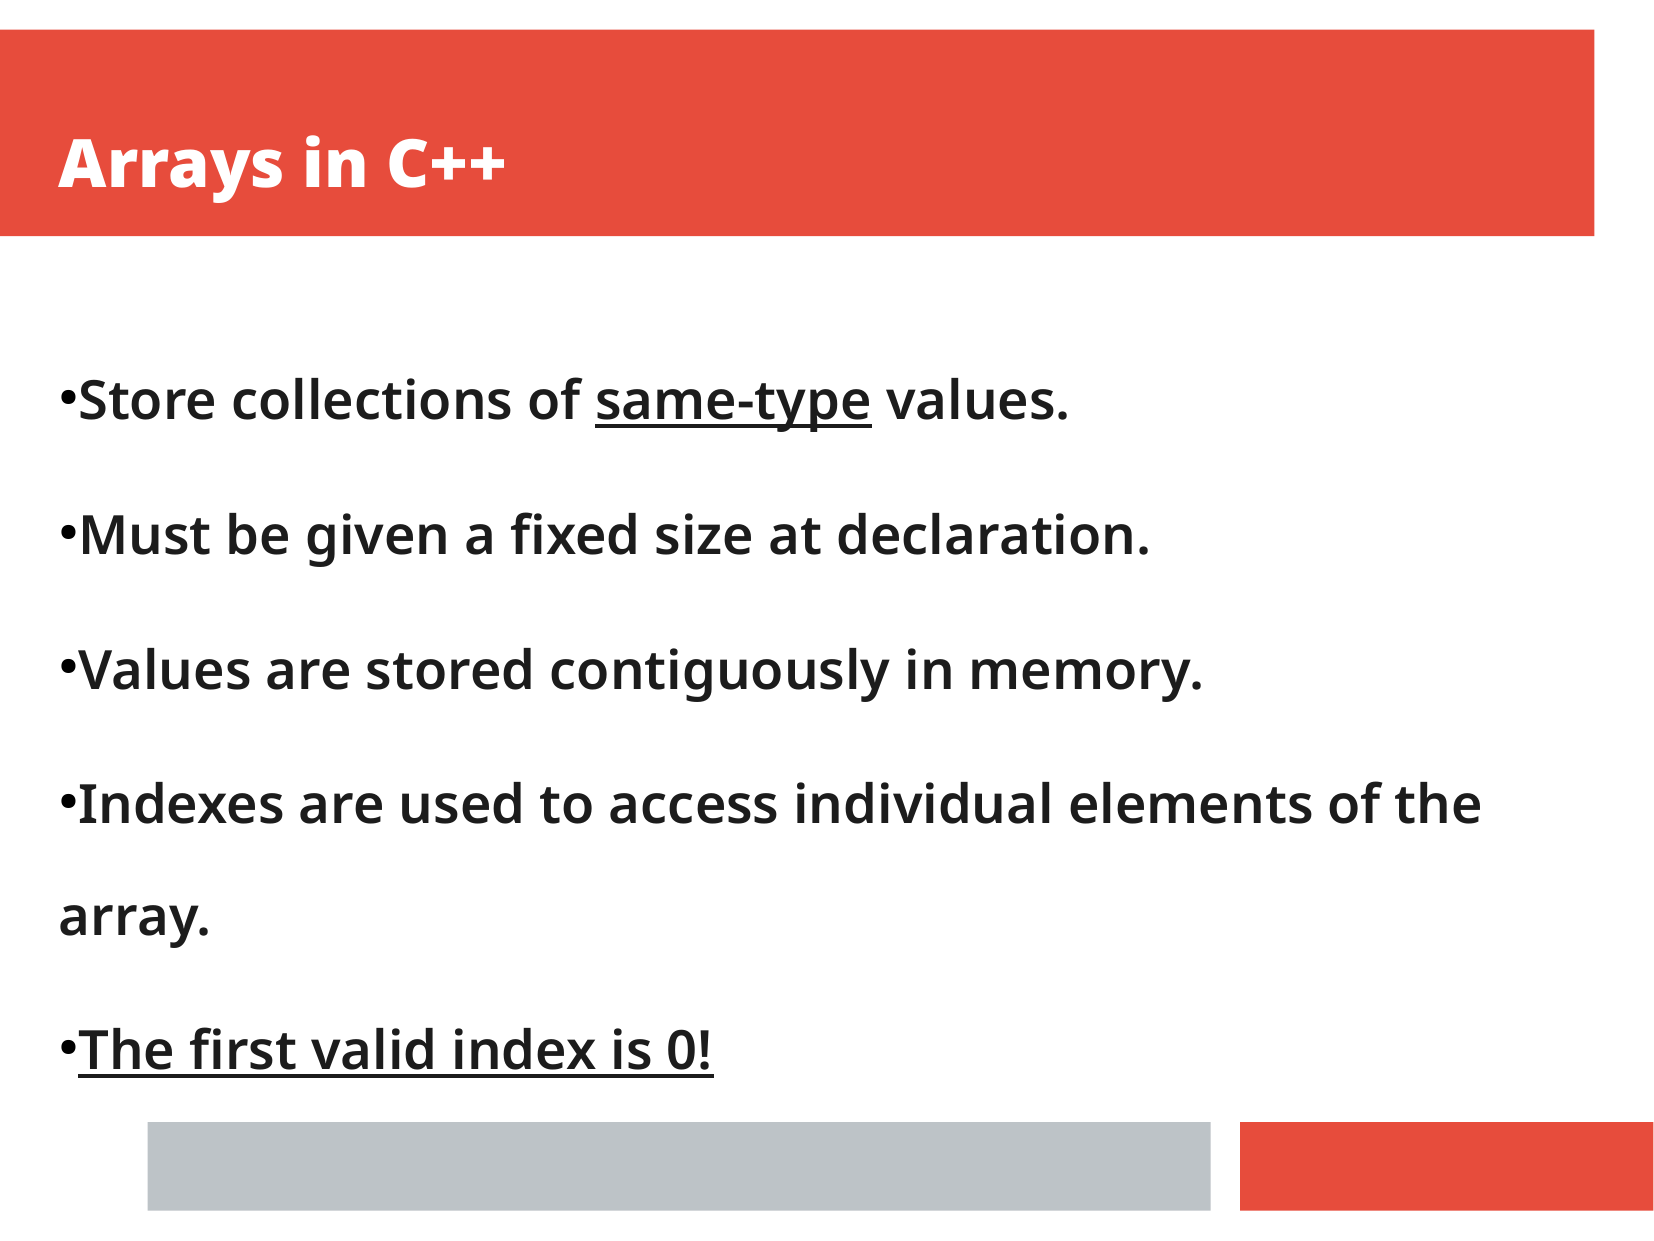

# Arrays in C++
Store collections of same-type values.
Must be given a fixed size at declaration.
Values are stored contiguously in memory.
Indexes are used to access individual elements of the array.
The first valid index is 0!